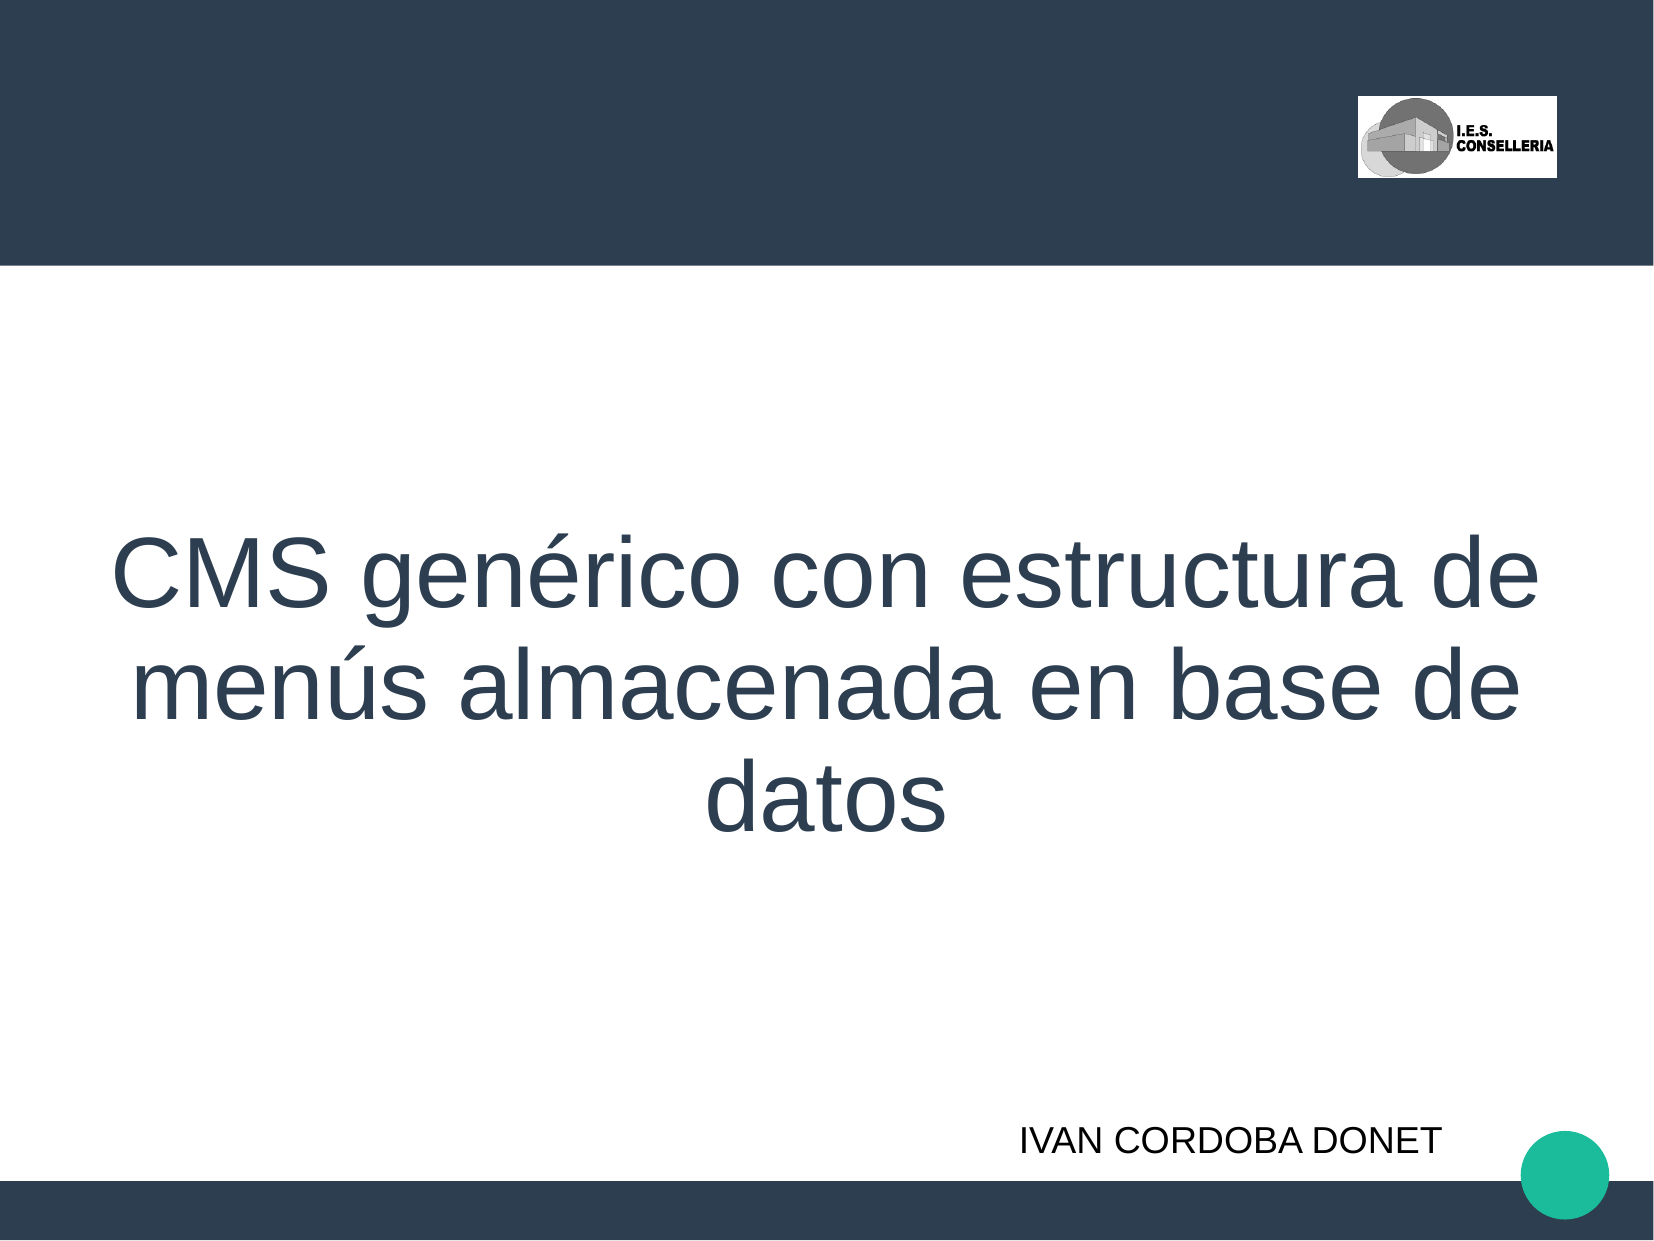

# CMS genérico con estructura de menús almacenada en base de datos
IVAN CORDOBA DONET